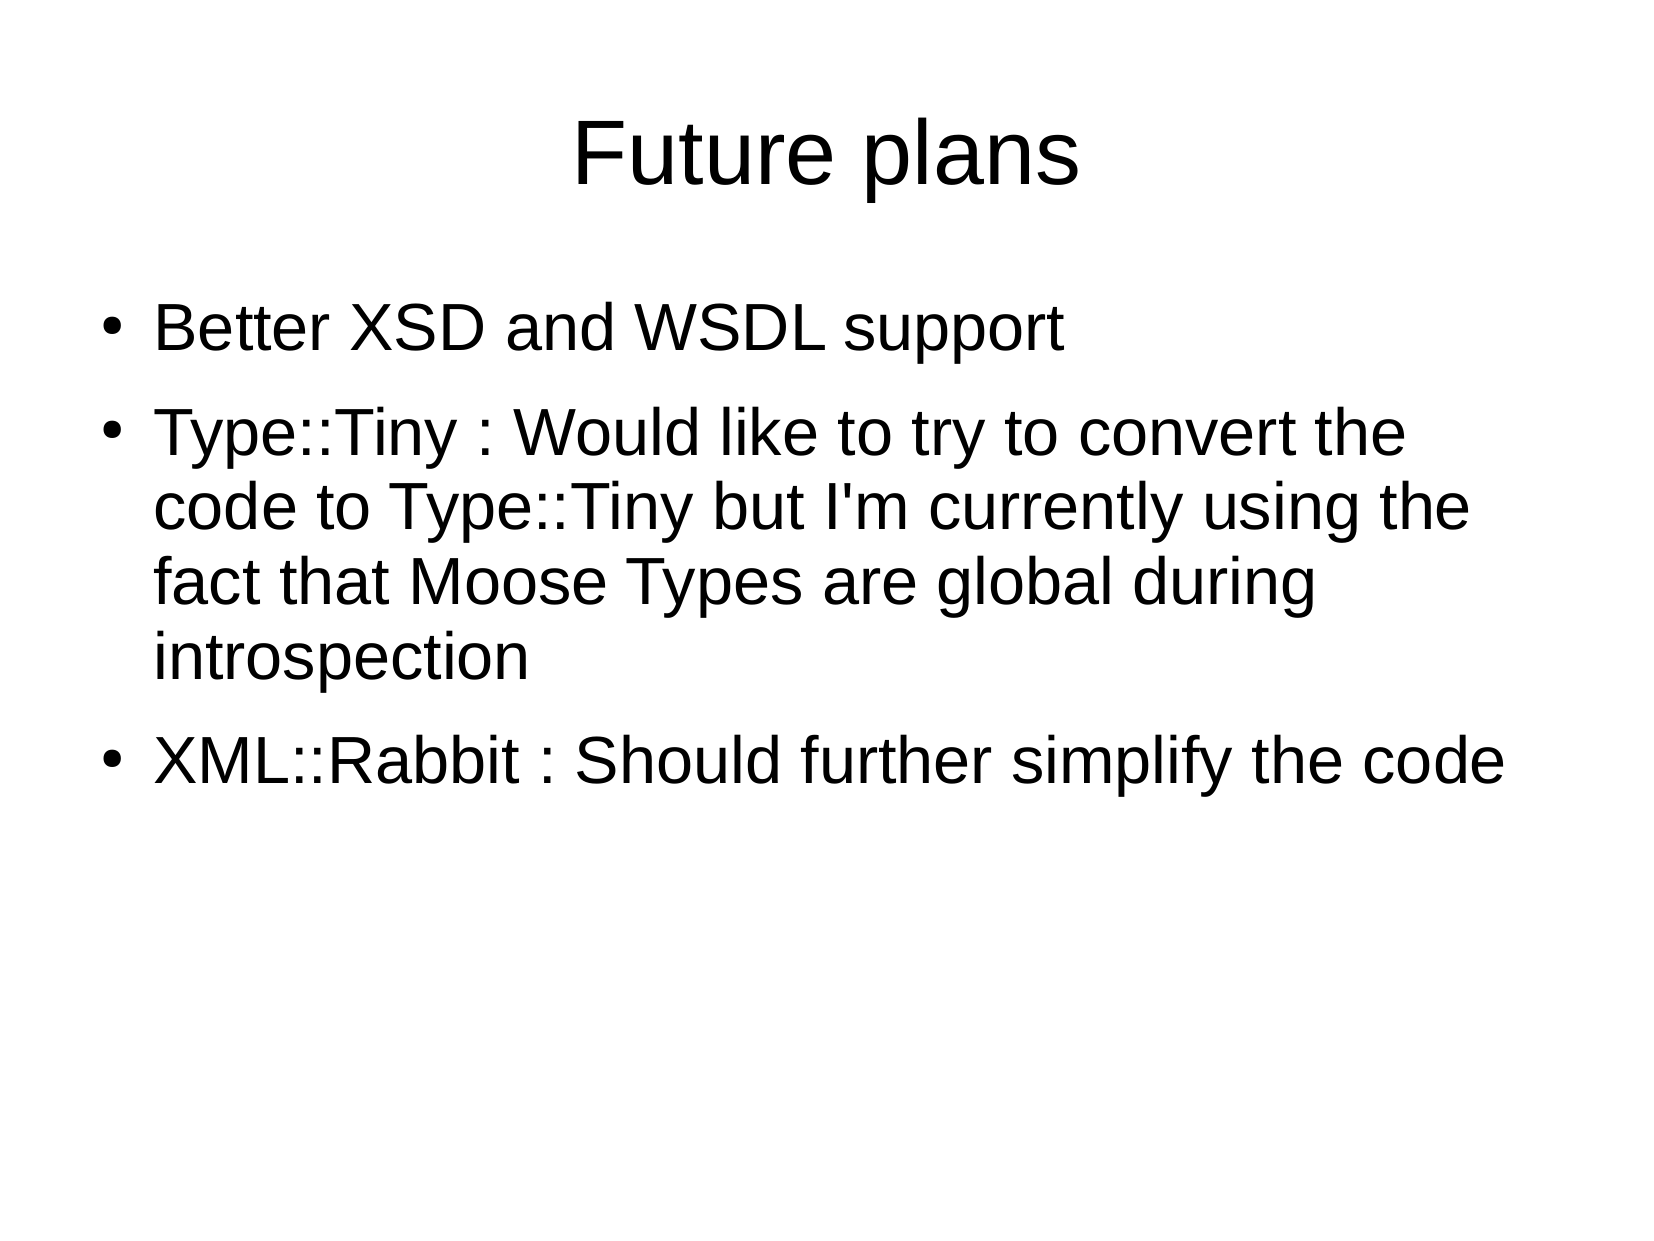

# Future plans
Better XSD and WSDL support
Type::Tiny : Would like to try to convert the code to Type::Tiny but I'm currently using the fact that Moose Types are global during introspection
XML::Rabbit : Should further simplify the code